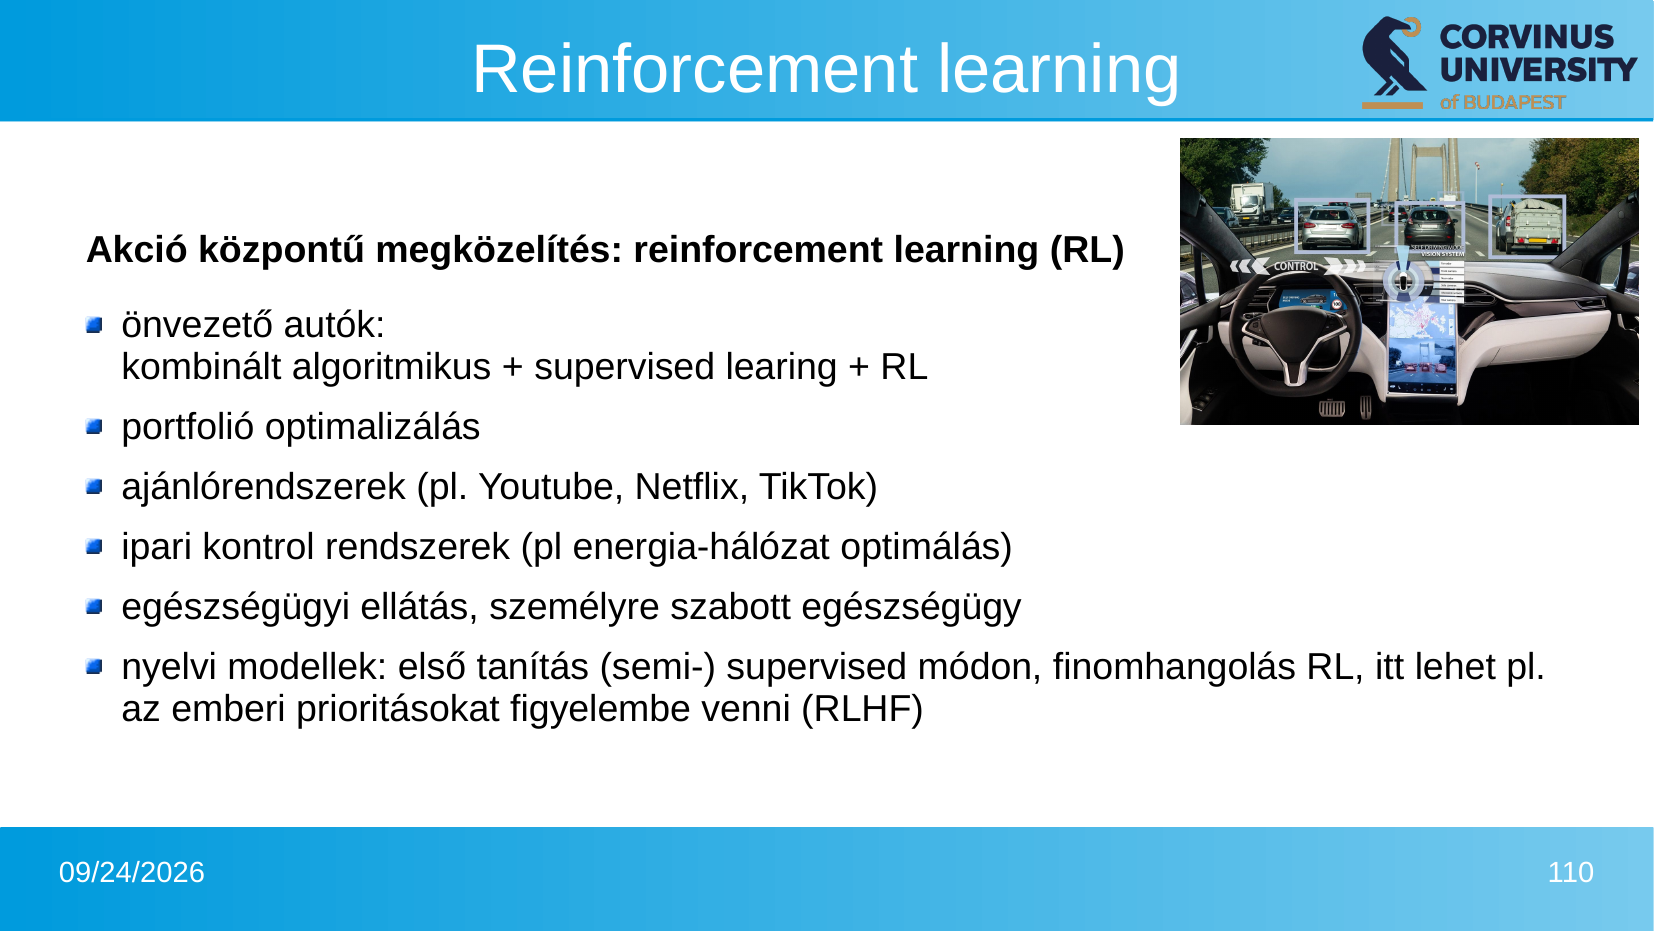

# Reinforcement learning
Akció központű megközelítés: reinforcement learning (RL)
önvezető autók:
kombinált algoritmikus + supervised learing + RL
portfolió optimalizálás
ajánlórendszerek (pl. Youtube, Netflix, TikTok)
ipari kontrol rendszerek (pl energia-hálózat optimálás)
egészségügyi ellátás, személyre szabott egészségügy
nyelvi modellek: első tanítás (semi-) supervised módon, finomhangolás RL, itt lehet pl. az emberi prioritásokat figyelembe venni (RLHF)
110